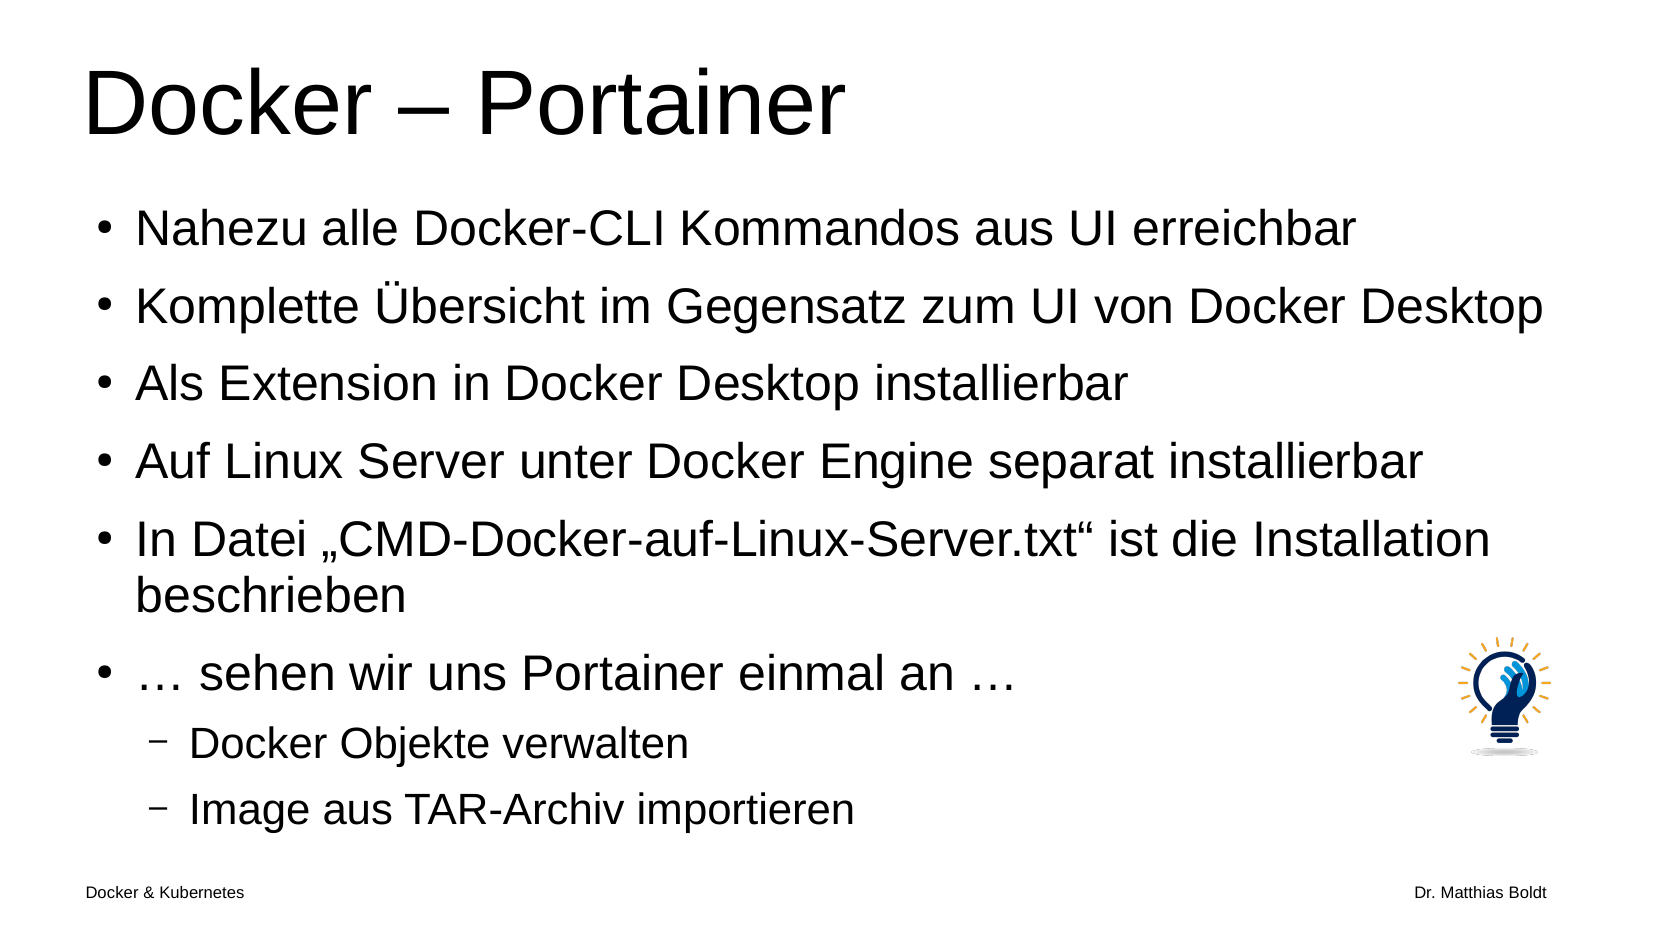

# Docker – Portainer
Nahezu alle Docker-CLI Kommandos aus UI erreichbar
Komplette Übersicht im Gegensatz zum UI von Docker Desktop
Als Extension in Docker Desktop installierbar
Auf Linux Server unter Docker Engine separat installierbar
In Datei „CMD-Docker-auf-Linux-Server.txt“ ist die Installation beschrieben
… sehen wir uns Portainer einmal an …
Docker Objekte verwalten
Image aus TAR-Archiv importieren
Docker & Kubernetes																Dr. Matthias Boldt